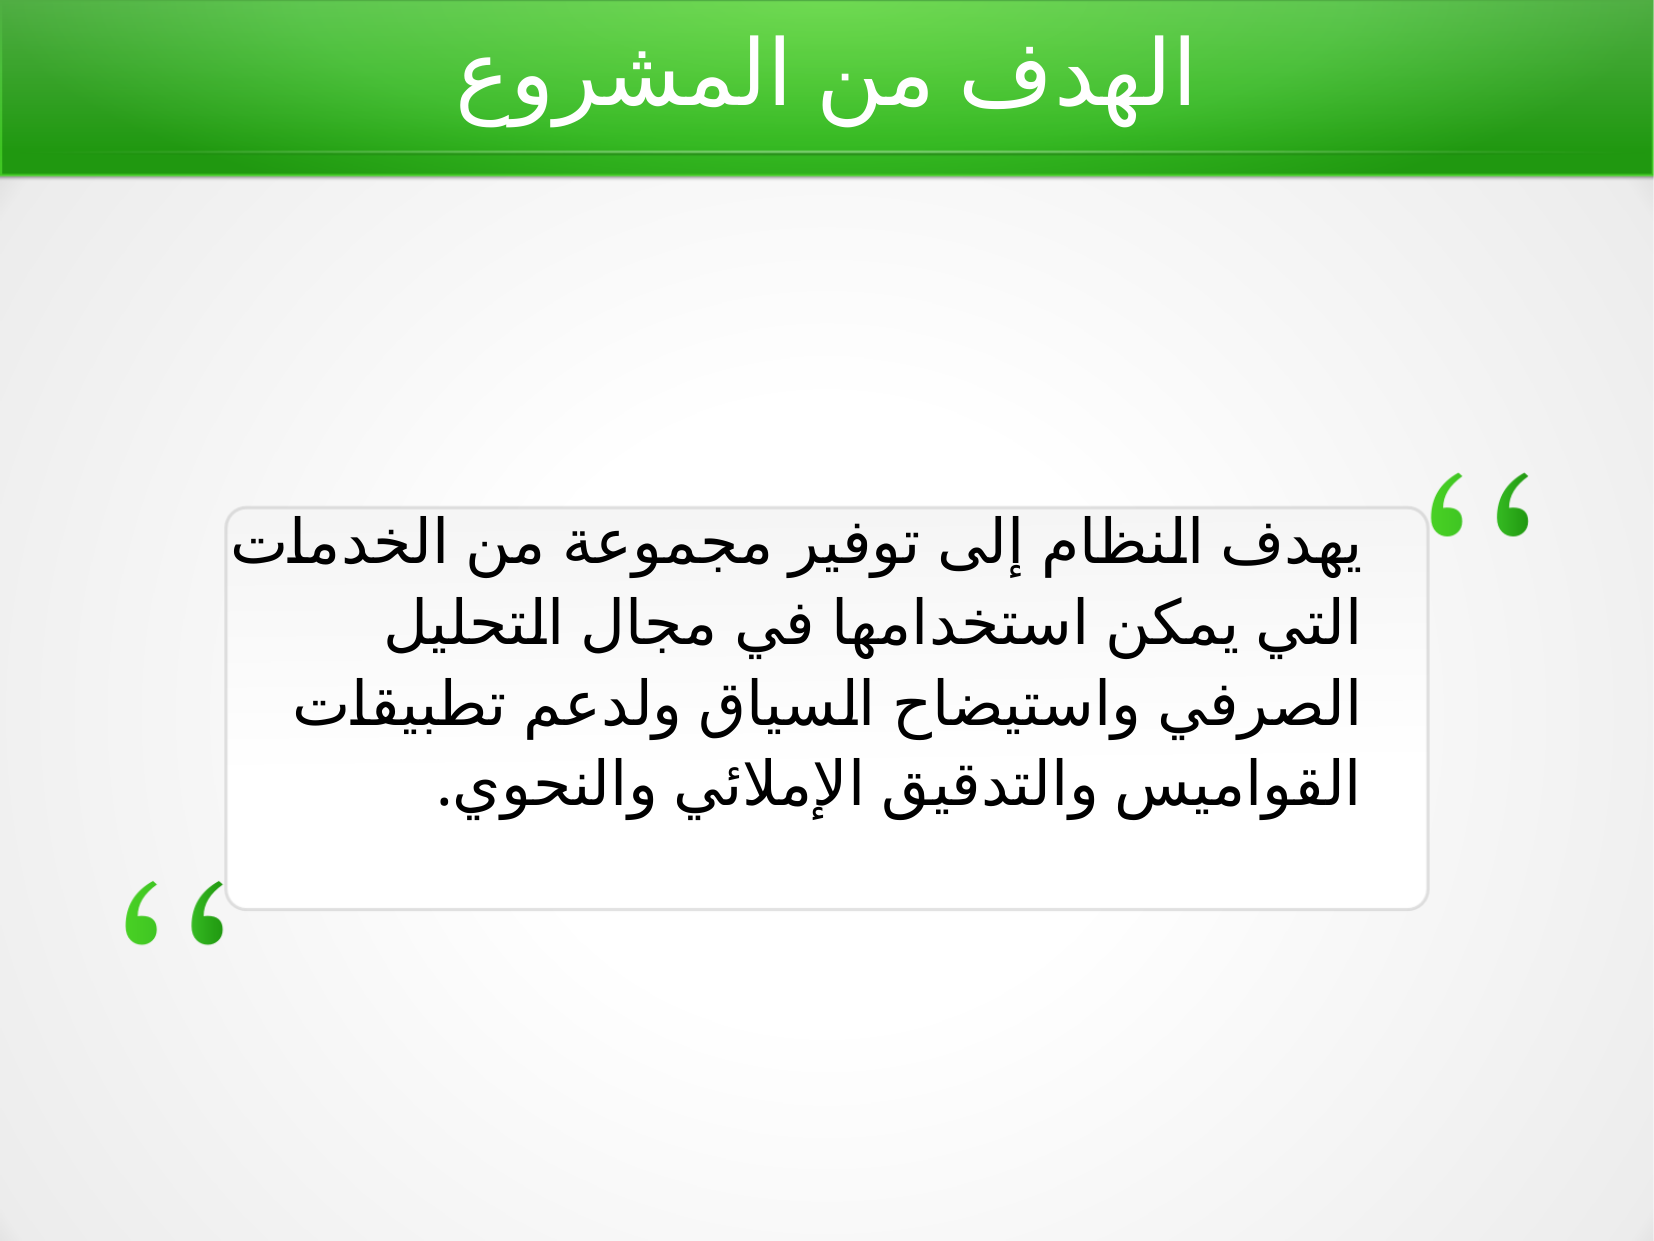

# الهدف من المشروع
يهدف النظام إلى توفير مجموعة من الخدمات التي يمكن استخدامها في مجال التحليل الصرفي واستيضاح السياق ولدعم تطبيقات القواميس والتدقيق الإملائي والنحوي.